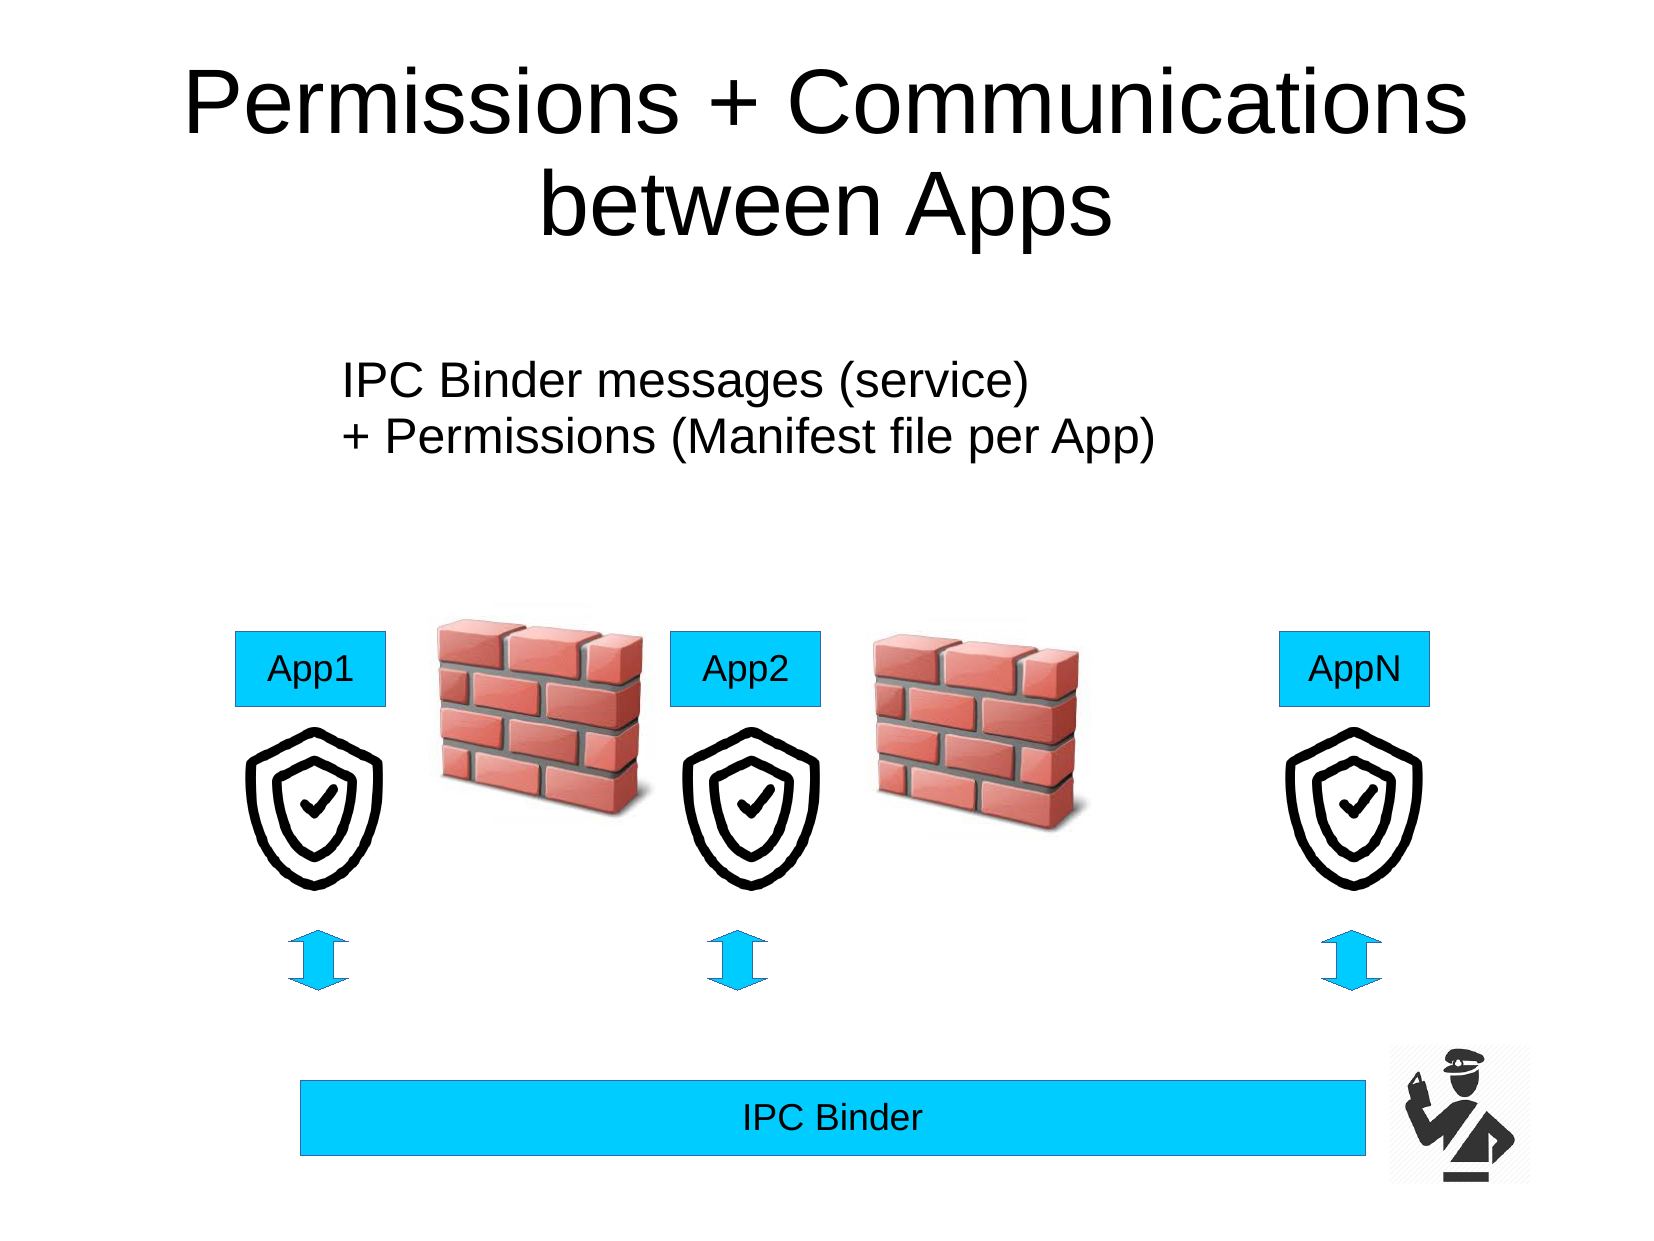

# Permissions + Communications between Apps
IPC Binder messages (service)
+ Permissions (Manifest file per App)
App1
App2
AppN
IPC Binder